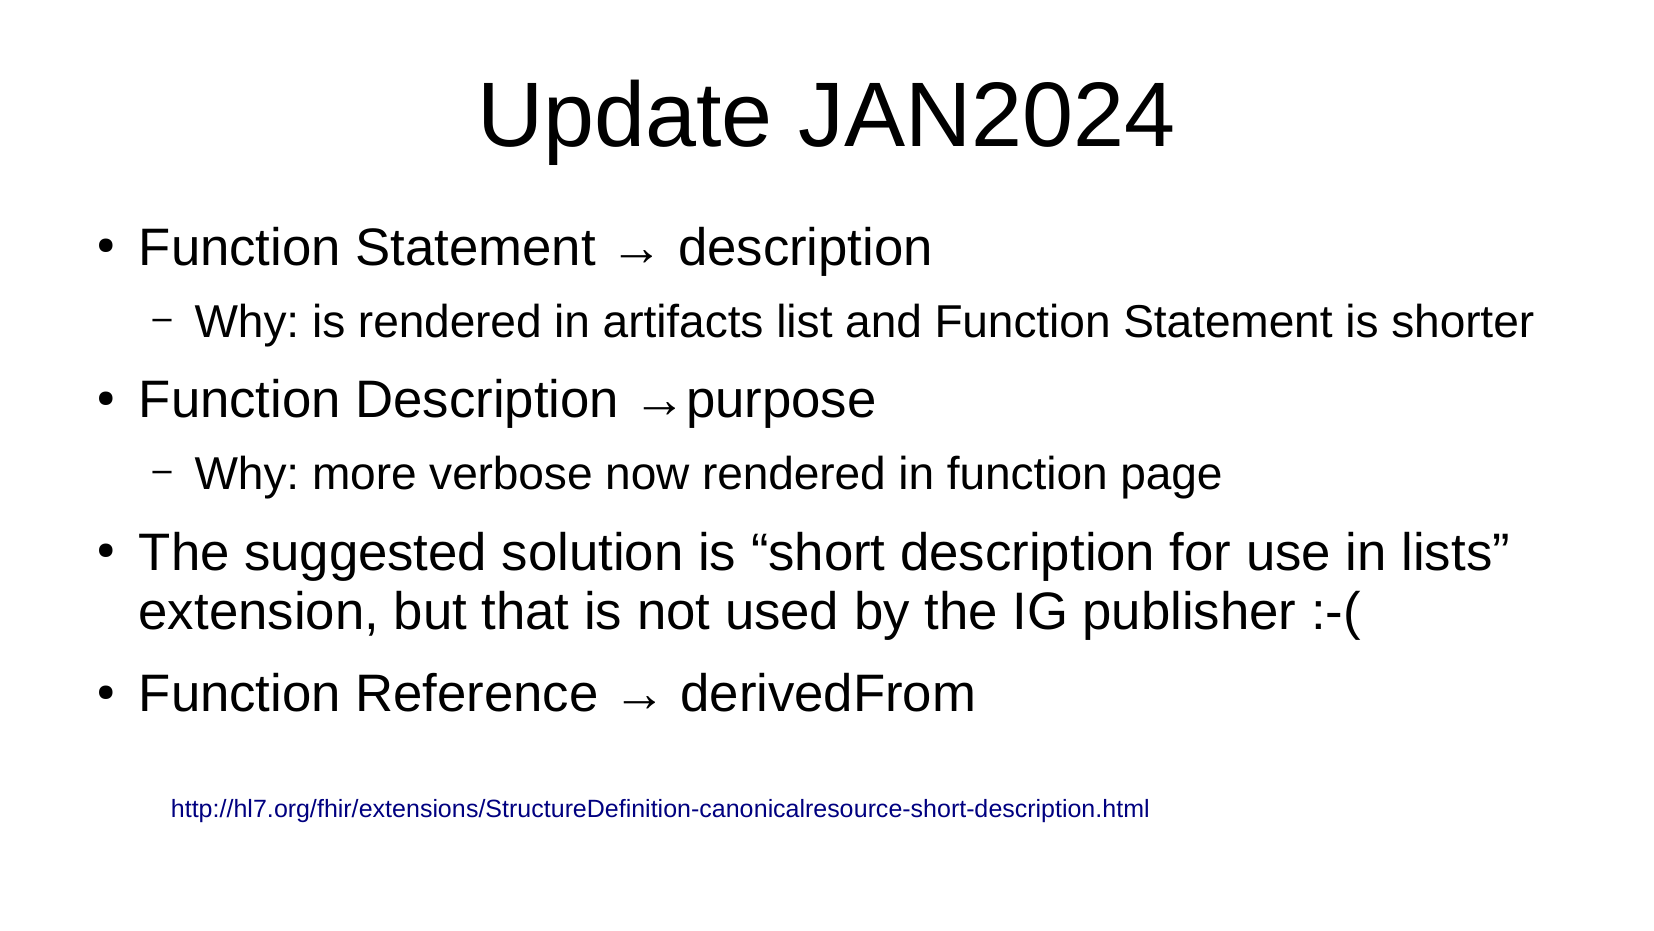

# Update JAN2024
Function Statement → description
Why: is rendered in artifacts list and Function Statement is shorter
Function Description →purpose
Why: more verbose now rendered in function page
The suggested solution is “short description for use in lists” extension, but that is not used by the IG publisher :-(
Function Reference → derivedFrom
http://hl7.org/fhir/extensions/StructureDefinition-canonicalresource-short-description.html